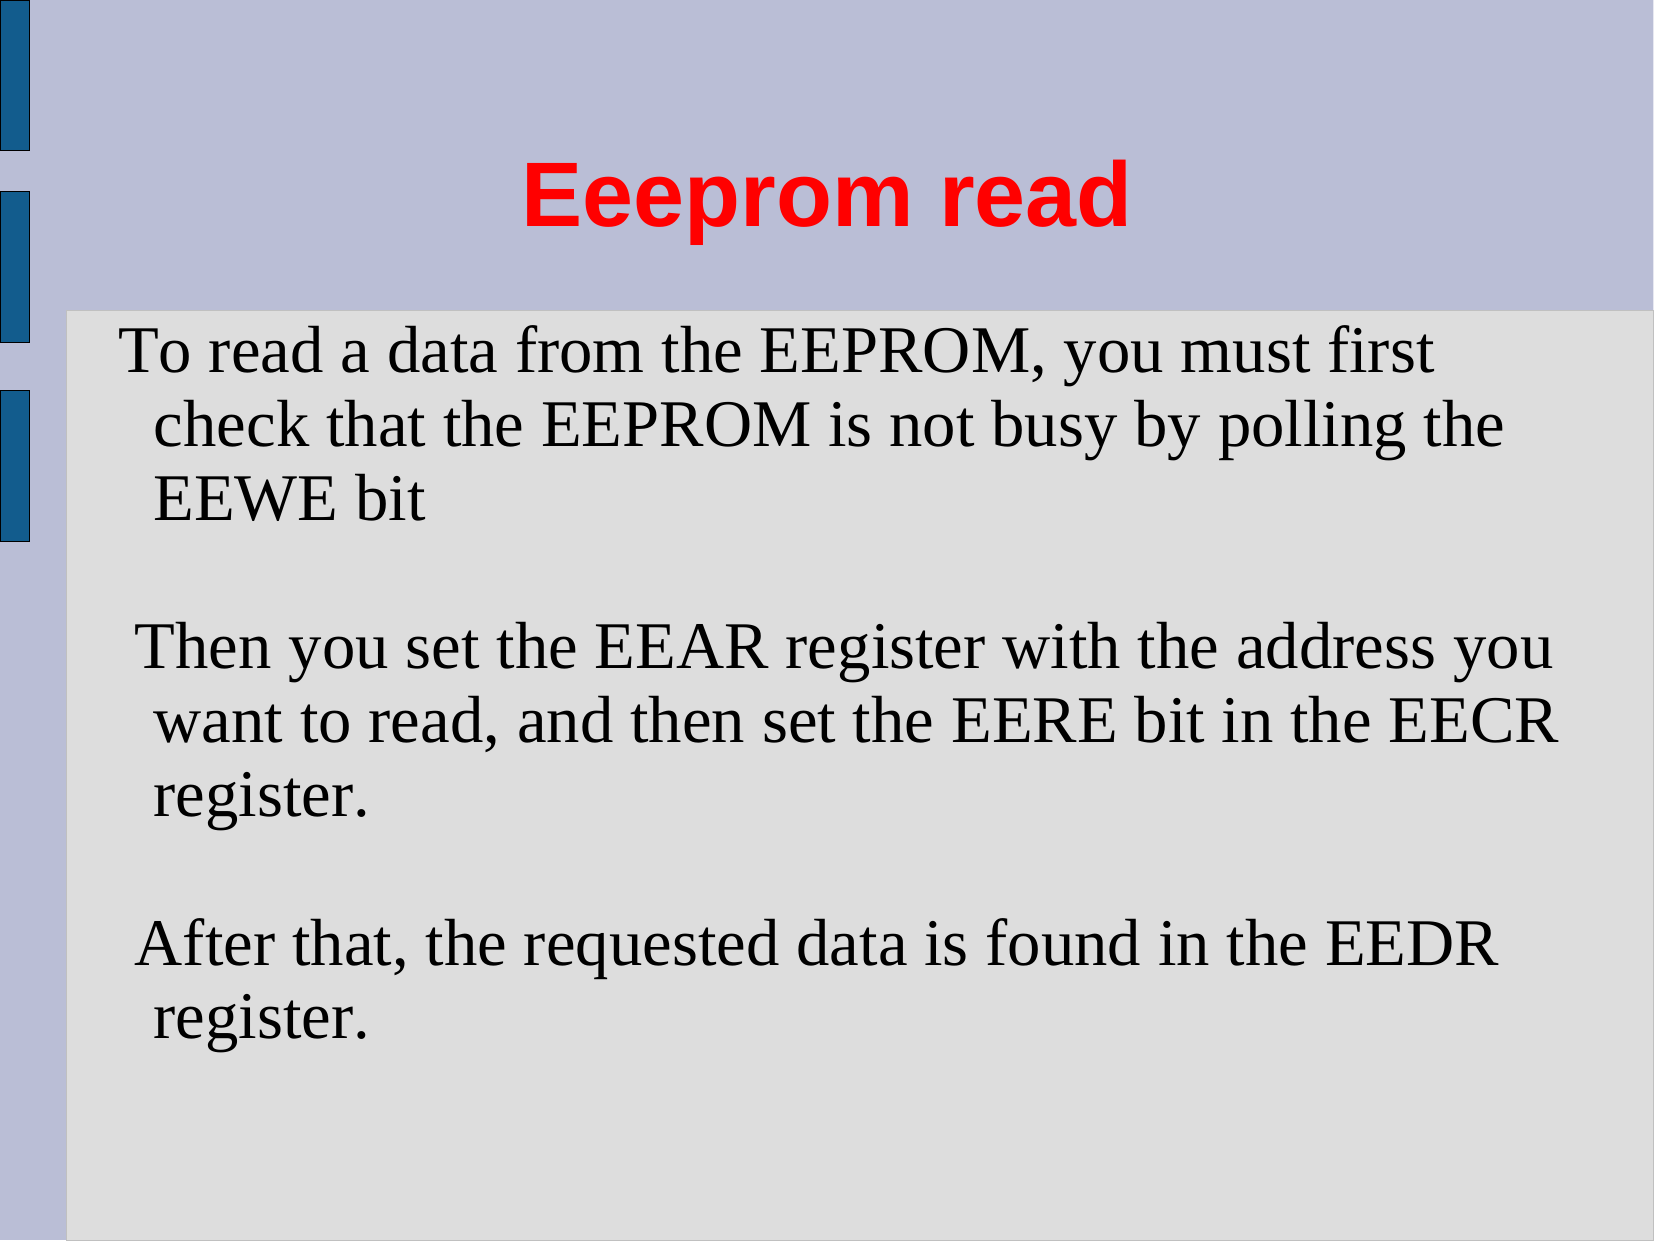

# Eeeprom read
To read a data from the EEPROM, you must first check that the EEPROM is not busy by polling the EEWE bit
 Then you set the EEAR register with the address you want to read, and then set the EERE bit in the EECR register.
 After that, the requested data is found in the EEDR register.